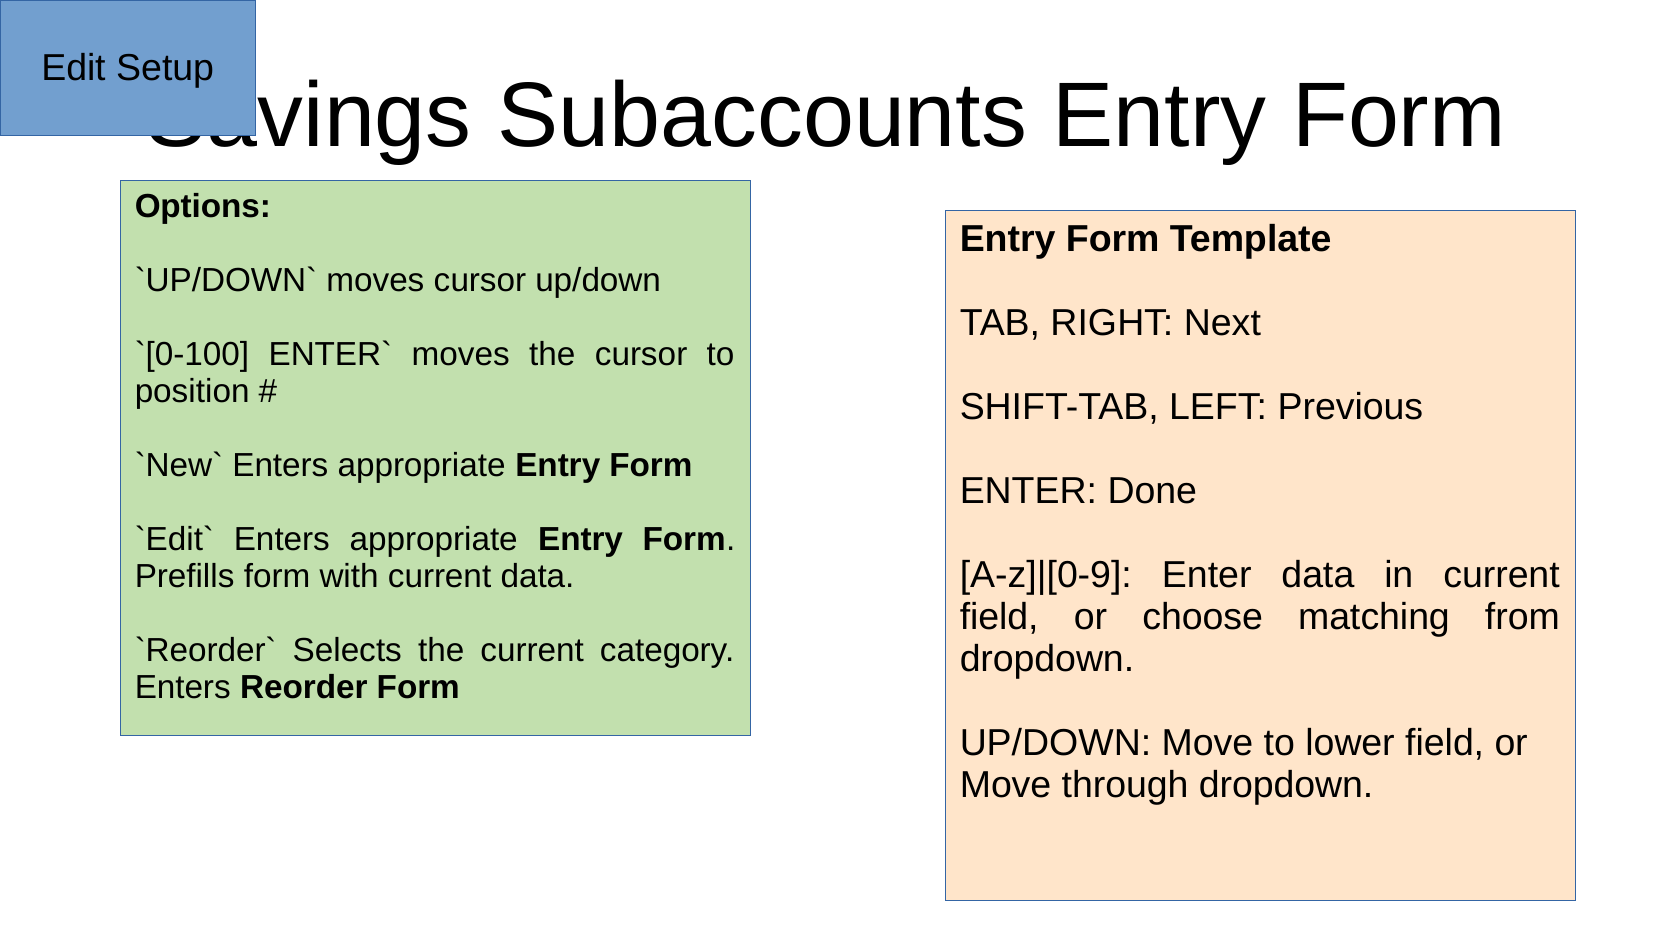

Edit Setup
# Savings Subaccounts Entry Form
Options:
`UP/DOWN` moves cursor up/down
`[0-100] ENTER` moves the cursor to position #
`New` Enters appropriate Entry Form
`Edit` Enters appropriate Entry Form. Prefills form with current data.
`Reorder` Selects the current category. Enters Reorder Form
Entry Form Template
TAB, RIGHT: Next
SHIFT-TAB, LEFT: Previous
ENTER: Done
[A-z]|[0-9]: Enter data in current field, or choose matching from dropdown.
UP/DOWN: Move to lower field, or Move through dropdown.